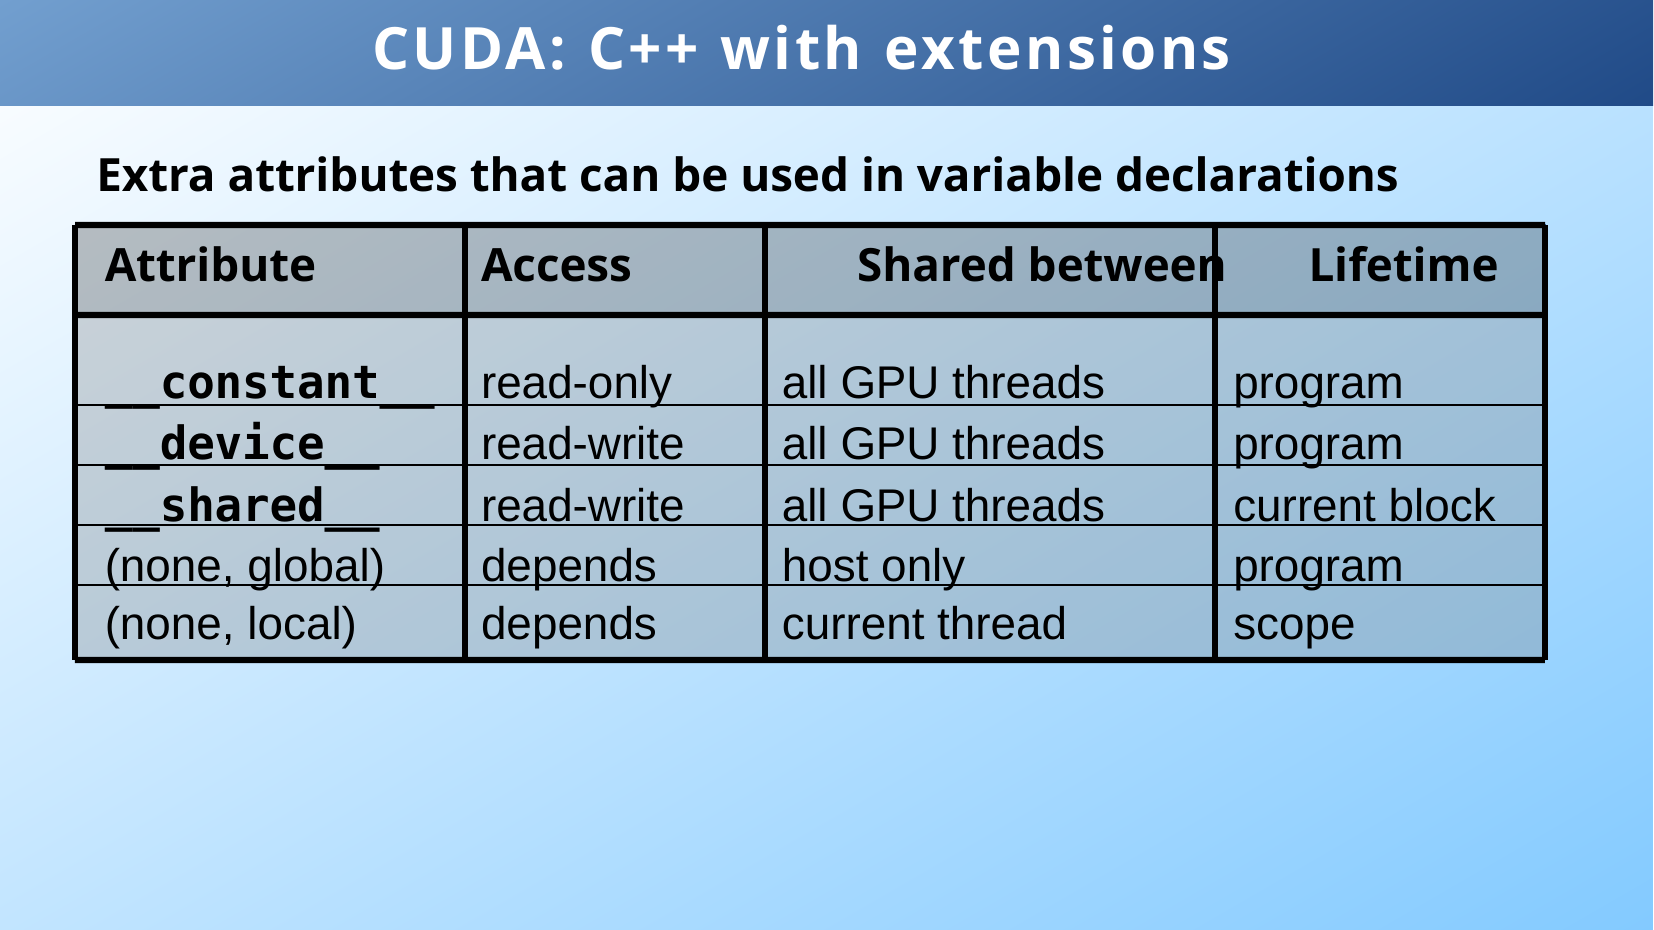

CUDA: C++ with extensions
Extra attributes that can be used in variable declarations
Attribute			Access			Shared between		Lifetime
__constant__	read-only		all GPU threads		program
__device__		read-write		all GPU threads		program
__shared__		read-write		all GPU threads		current block
(none, global)		depends		host only				program
(none, local)		depends		current thread			scope